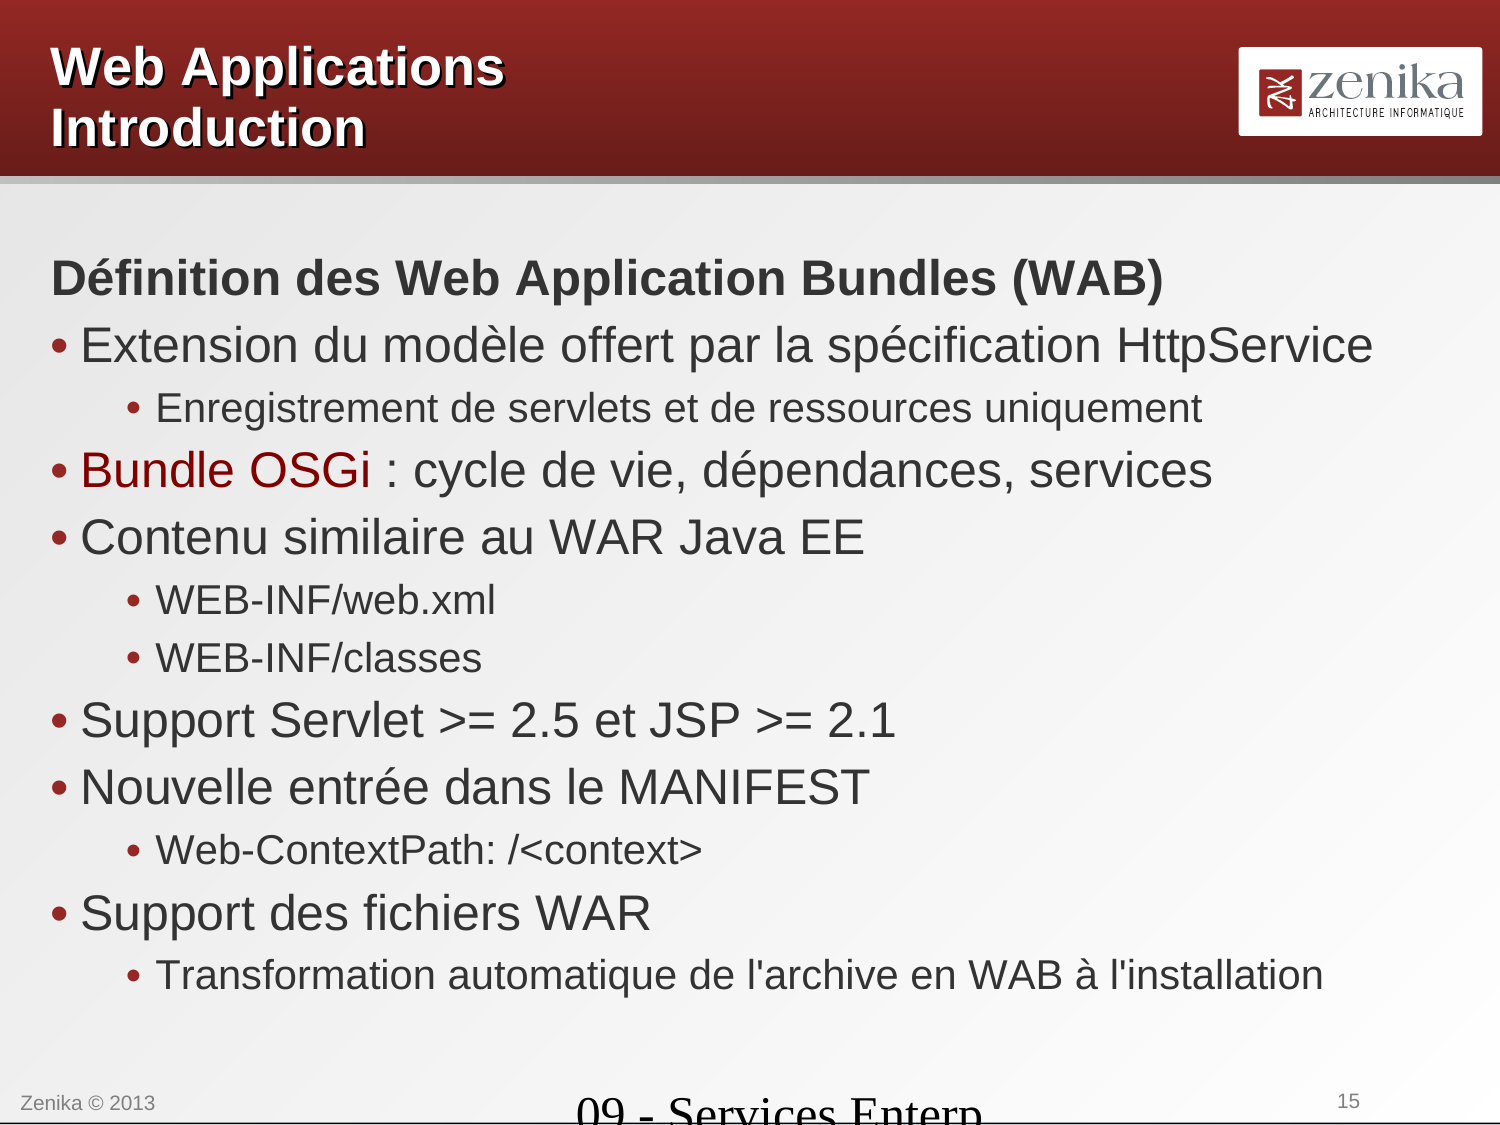

# Web Applications Introduction
Définition des Web Application Bundles (WAB)
Extension du modèle offert par la spécification HttpService
Enregistrement de servlets et de ressources uniquement
Bundle OSGi : cycle de vie, dépendances, services
Contenu similaire au WAR Java EE
WEB-INF/web.xml
WEB-INF/classes
Support Servlet >= 2.5 et JSP >= 2.1
Nouvelle entrée dans le MANIFEST
Web-ContextPath: /<context>
Support des fichiers WAR
Transformation automatique de l'archive en WAB à l'installation